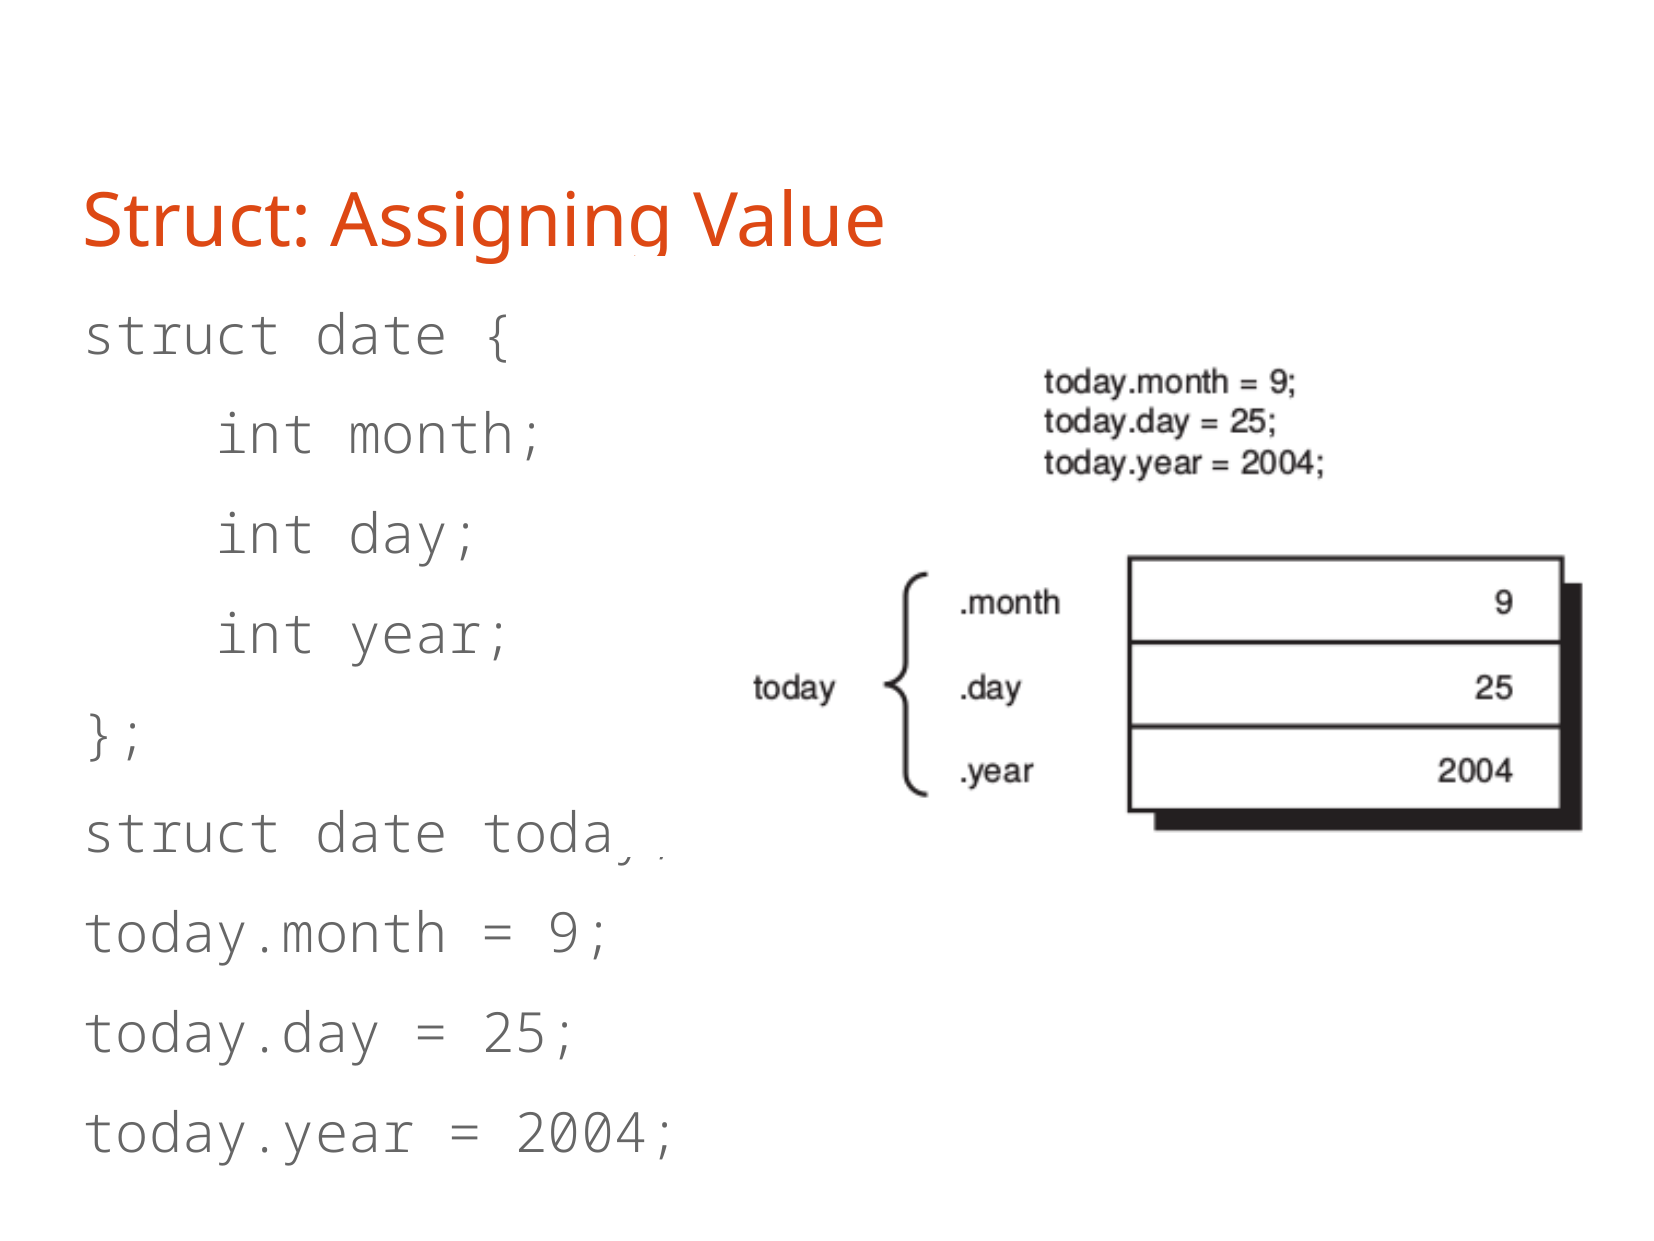

# Struct: Assigning Value
struct date {
 int month;
 int day;
 int year;
};
struct date today;
today.month = 9;
today.day = 25;
today.year = 2004;